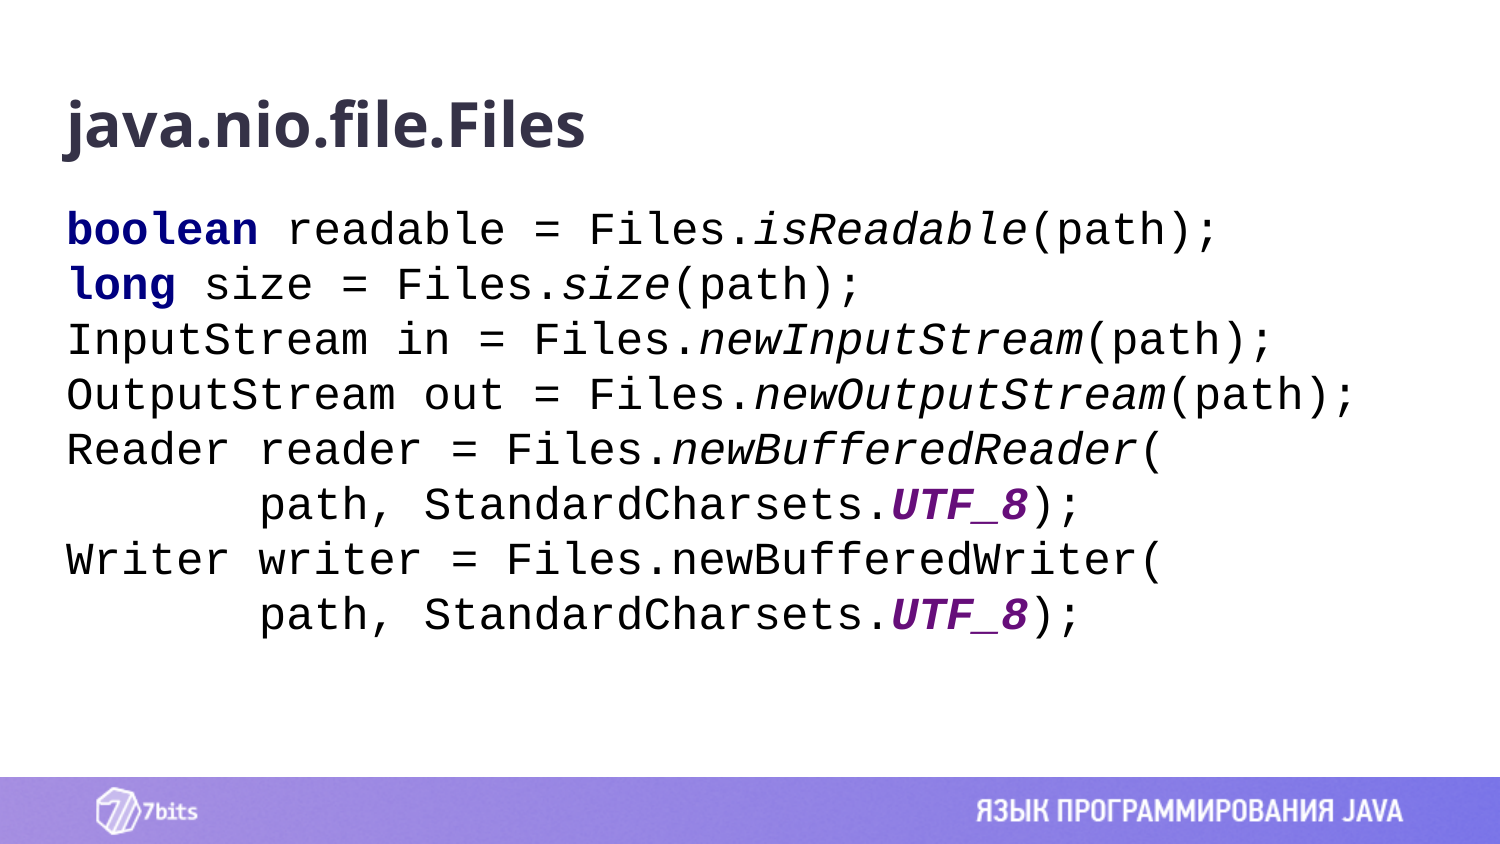

# java.nio.file.Files
boolean readable = Files.isReadable(path);
long size = Files.size(path);
InputStream in = Files.newInputStream(path);
OutputStream out = Files.newOutputStream(path);
Reader reader = Files.newBufferedReader(
 path, StandardCharsets.UTF_8);
Writer writer = Files.newBufferedWriter(
 path, StandardCharsets.UTF_8);